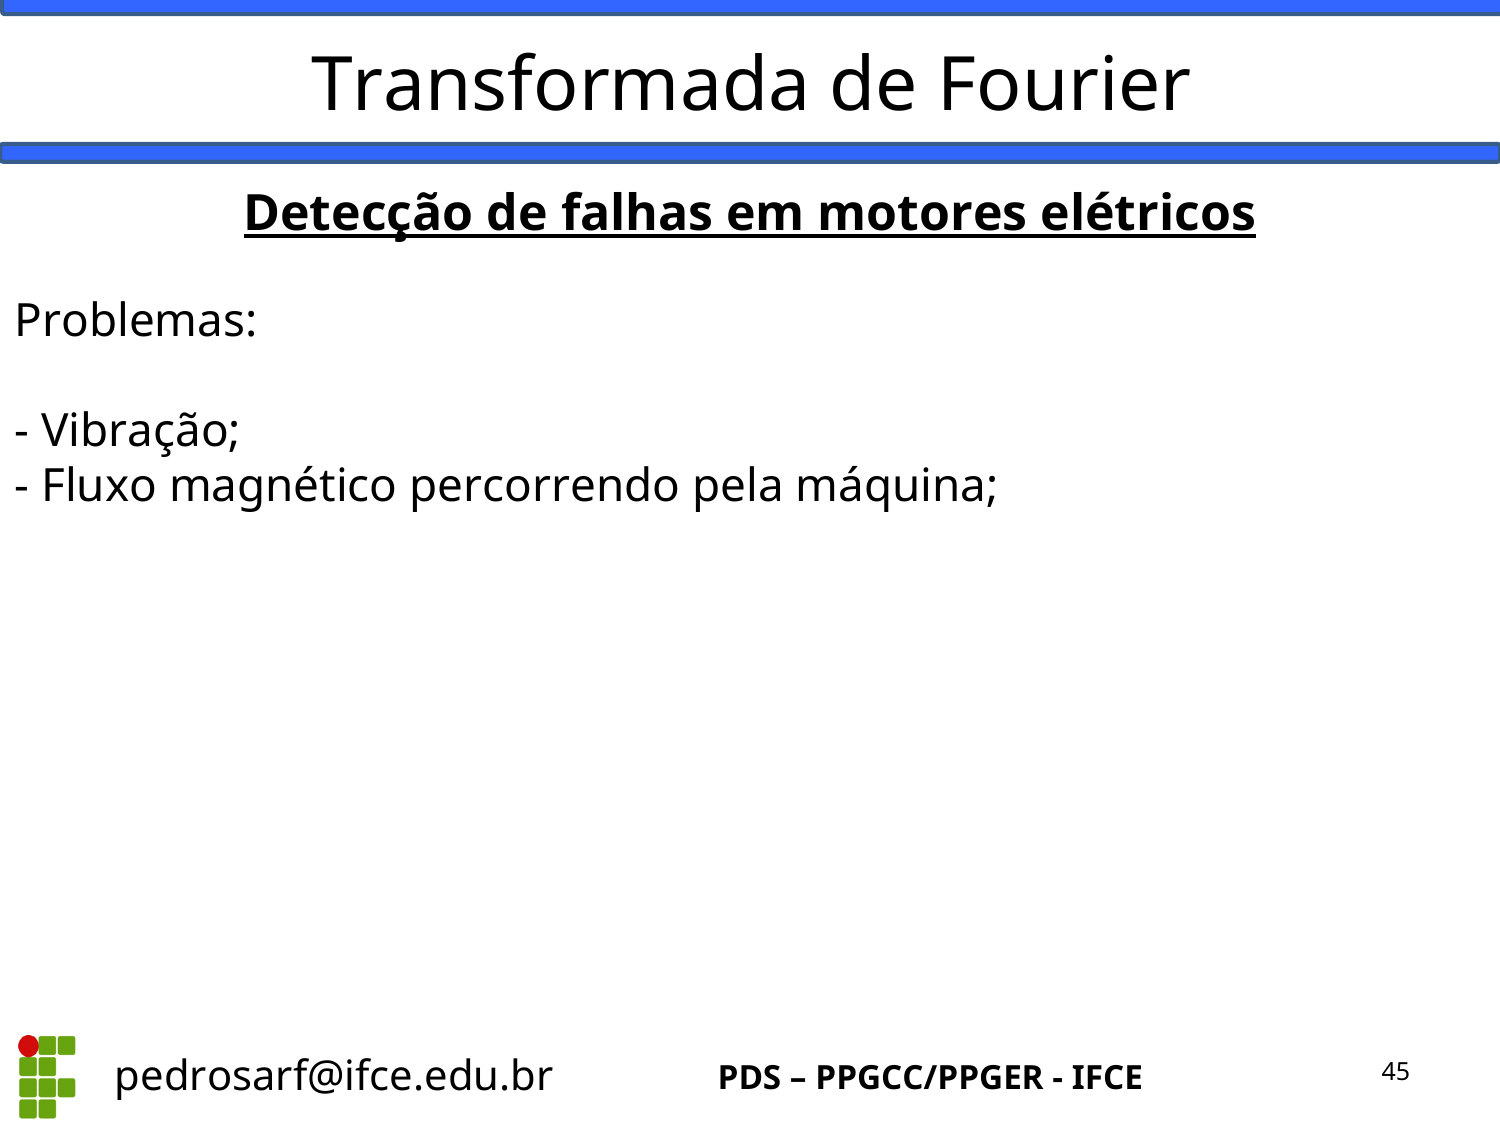

Transformada de Fourier
Detecção de falhas em motores elétricos
Problemas:
- Vibração;
- Fluxo magnético percorrendo pela máquina;